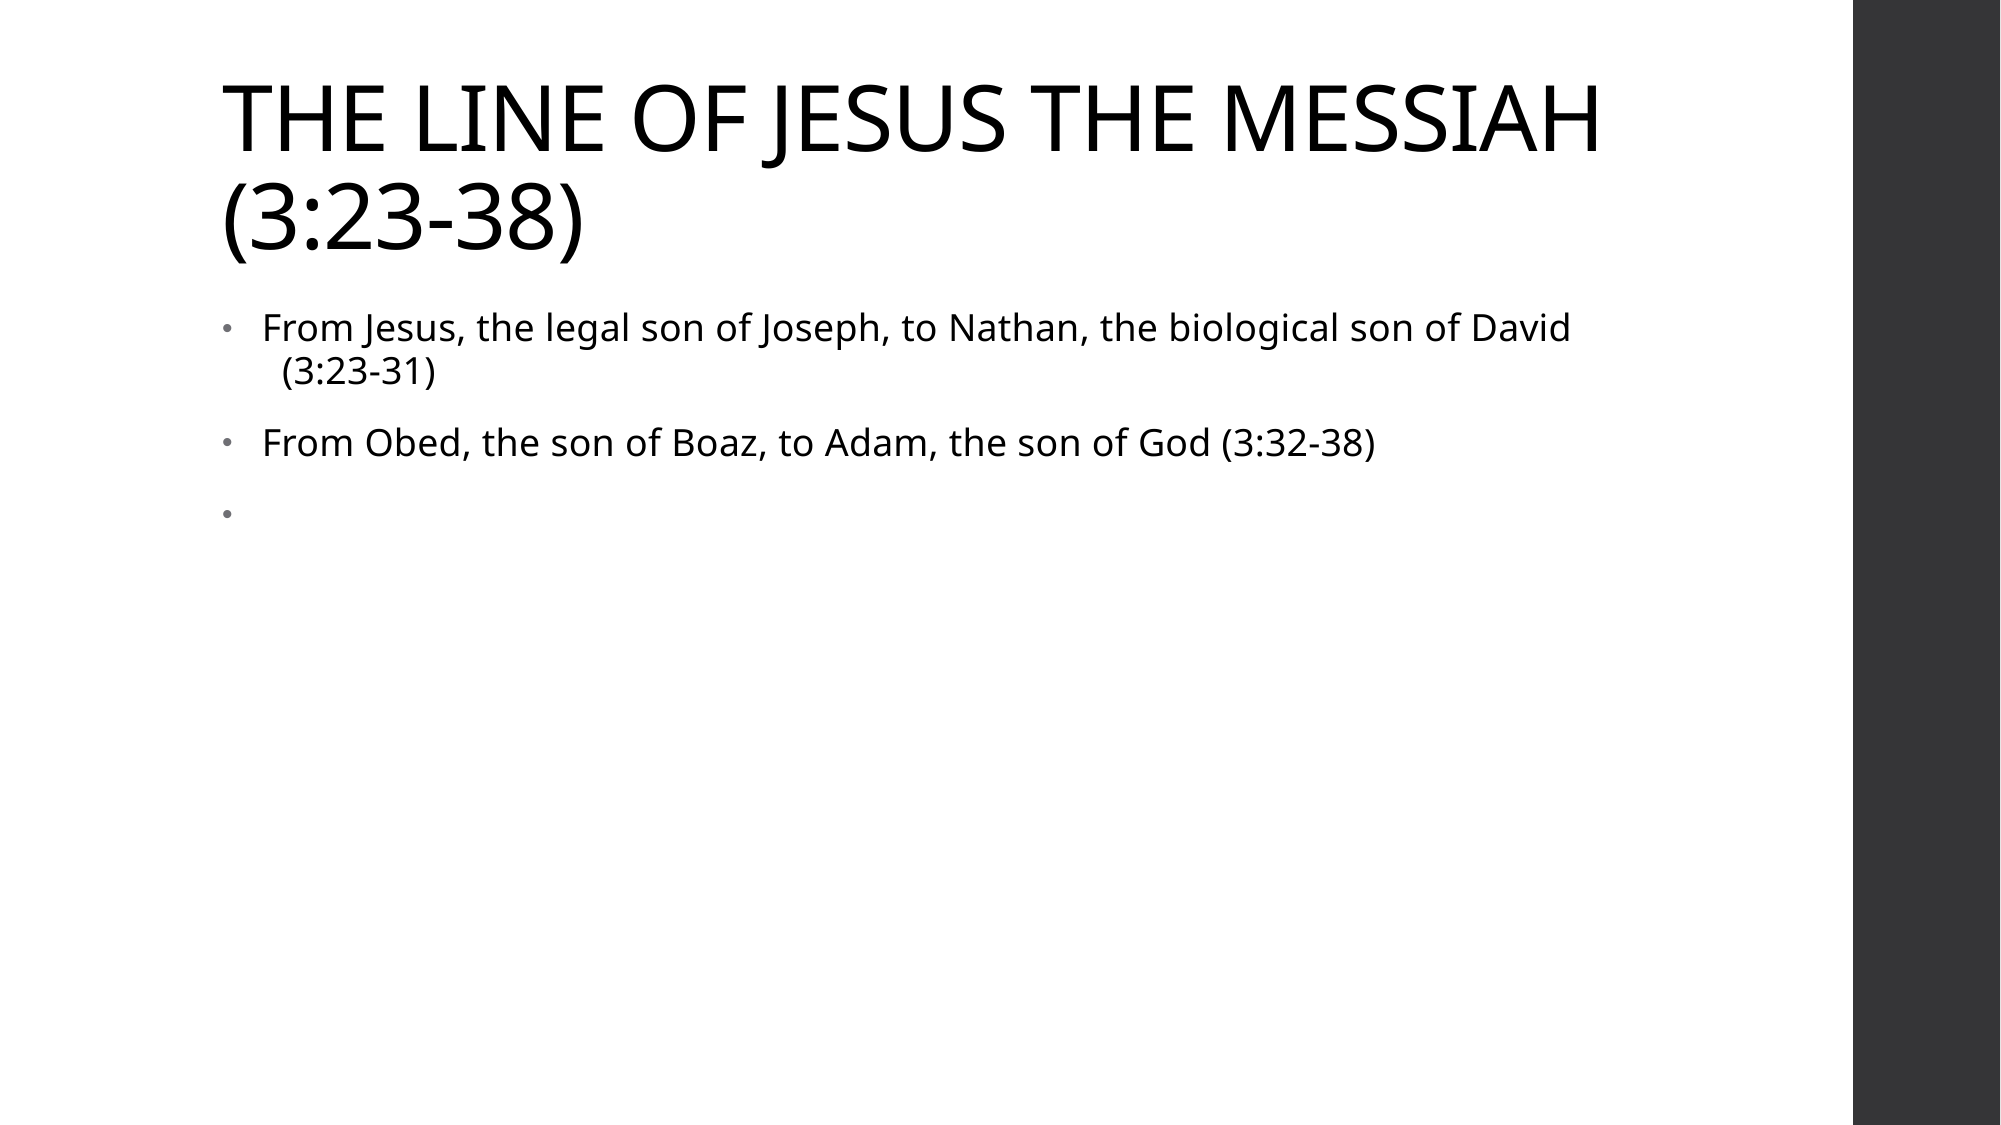

# THE LINE OF JESUS THE MESSIAH (3:23-38)
 From Jesus, the legal son of Joseph, to Nathan, the biological son of David (3:23-31)
 From Obed, the son of Boaz, to Adam, the son of God (3:32-38)